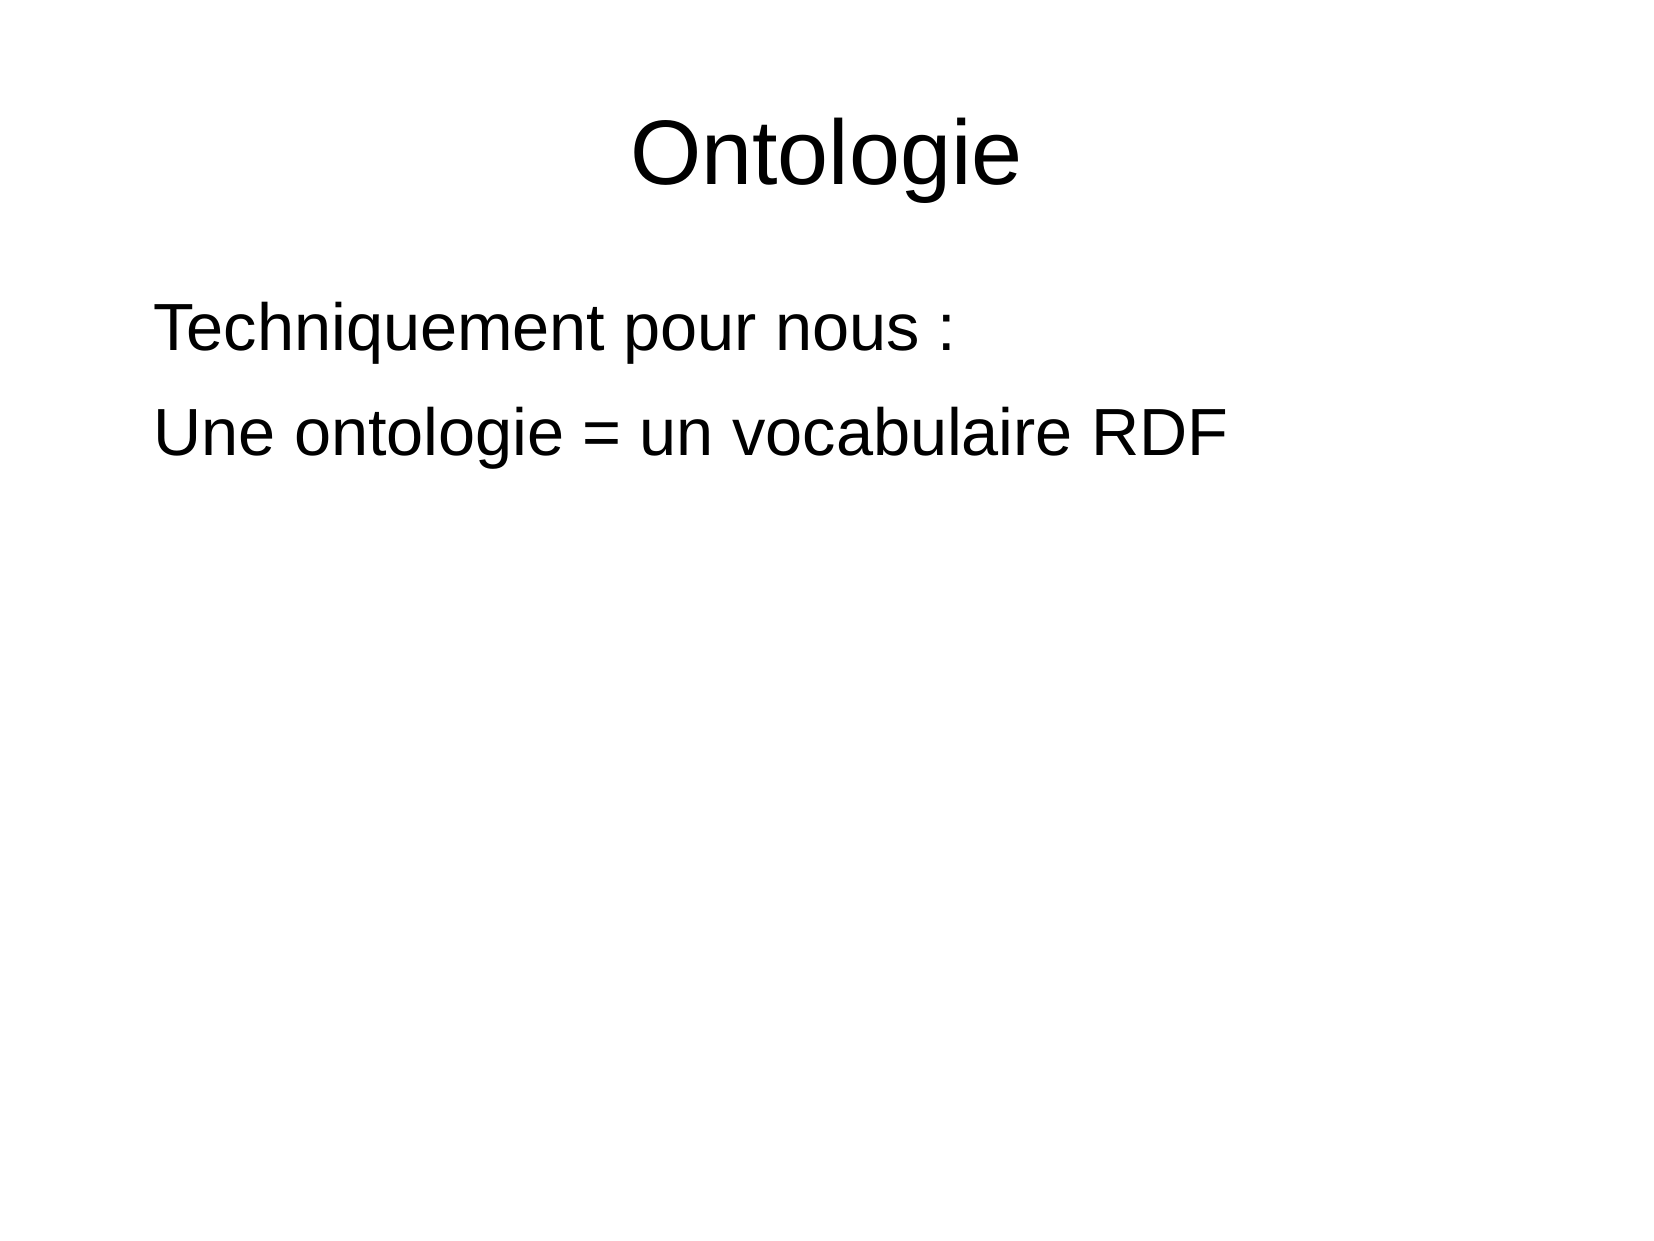

# Ontologie
Techniquement pour nous :
Une ontologie = un vocabulaire RDF